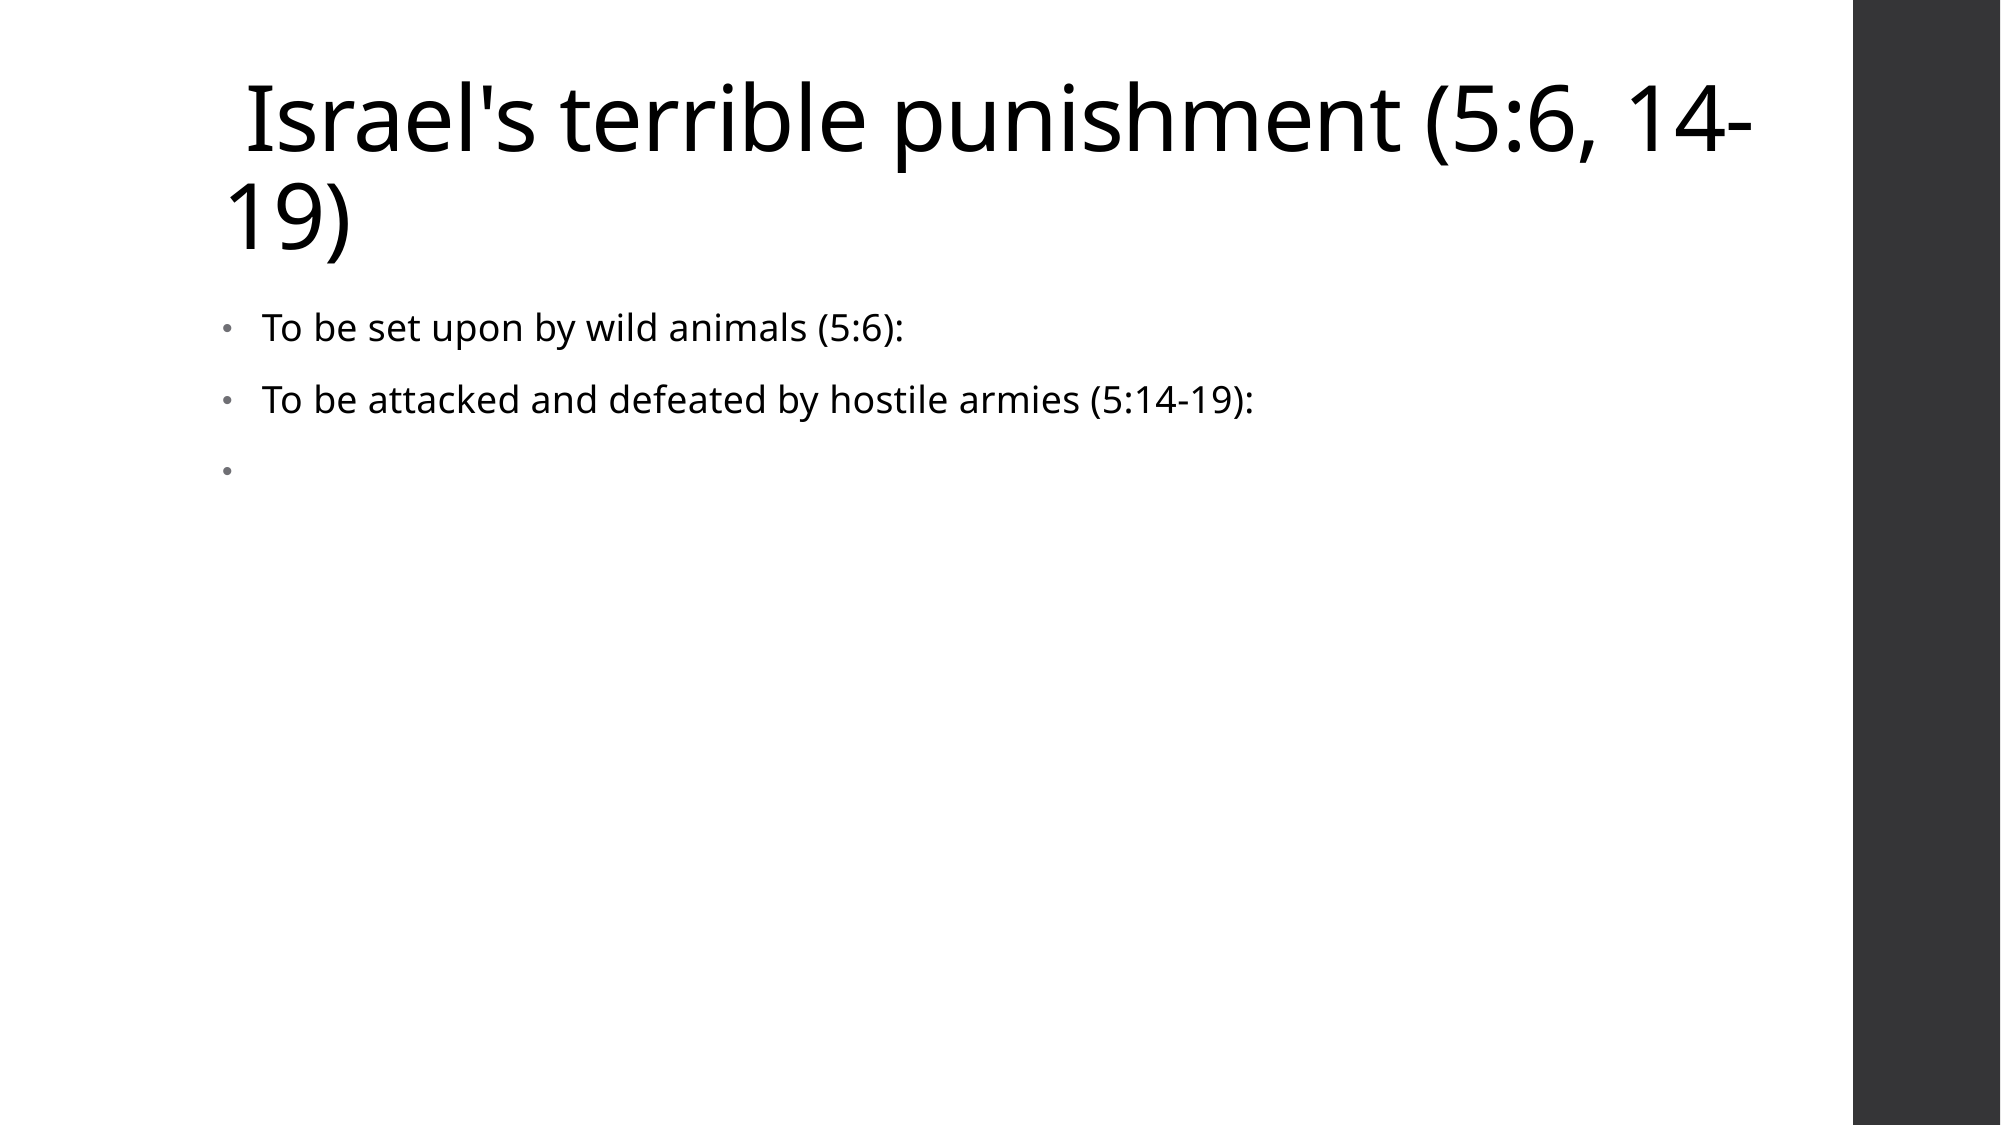

# Israel's terrible punishment (5:6, 14-19)
 To be set upon by wild animals (5:6):
 To be attacked and defeated by hostile armies (5:14-19):